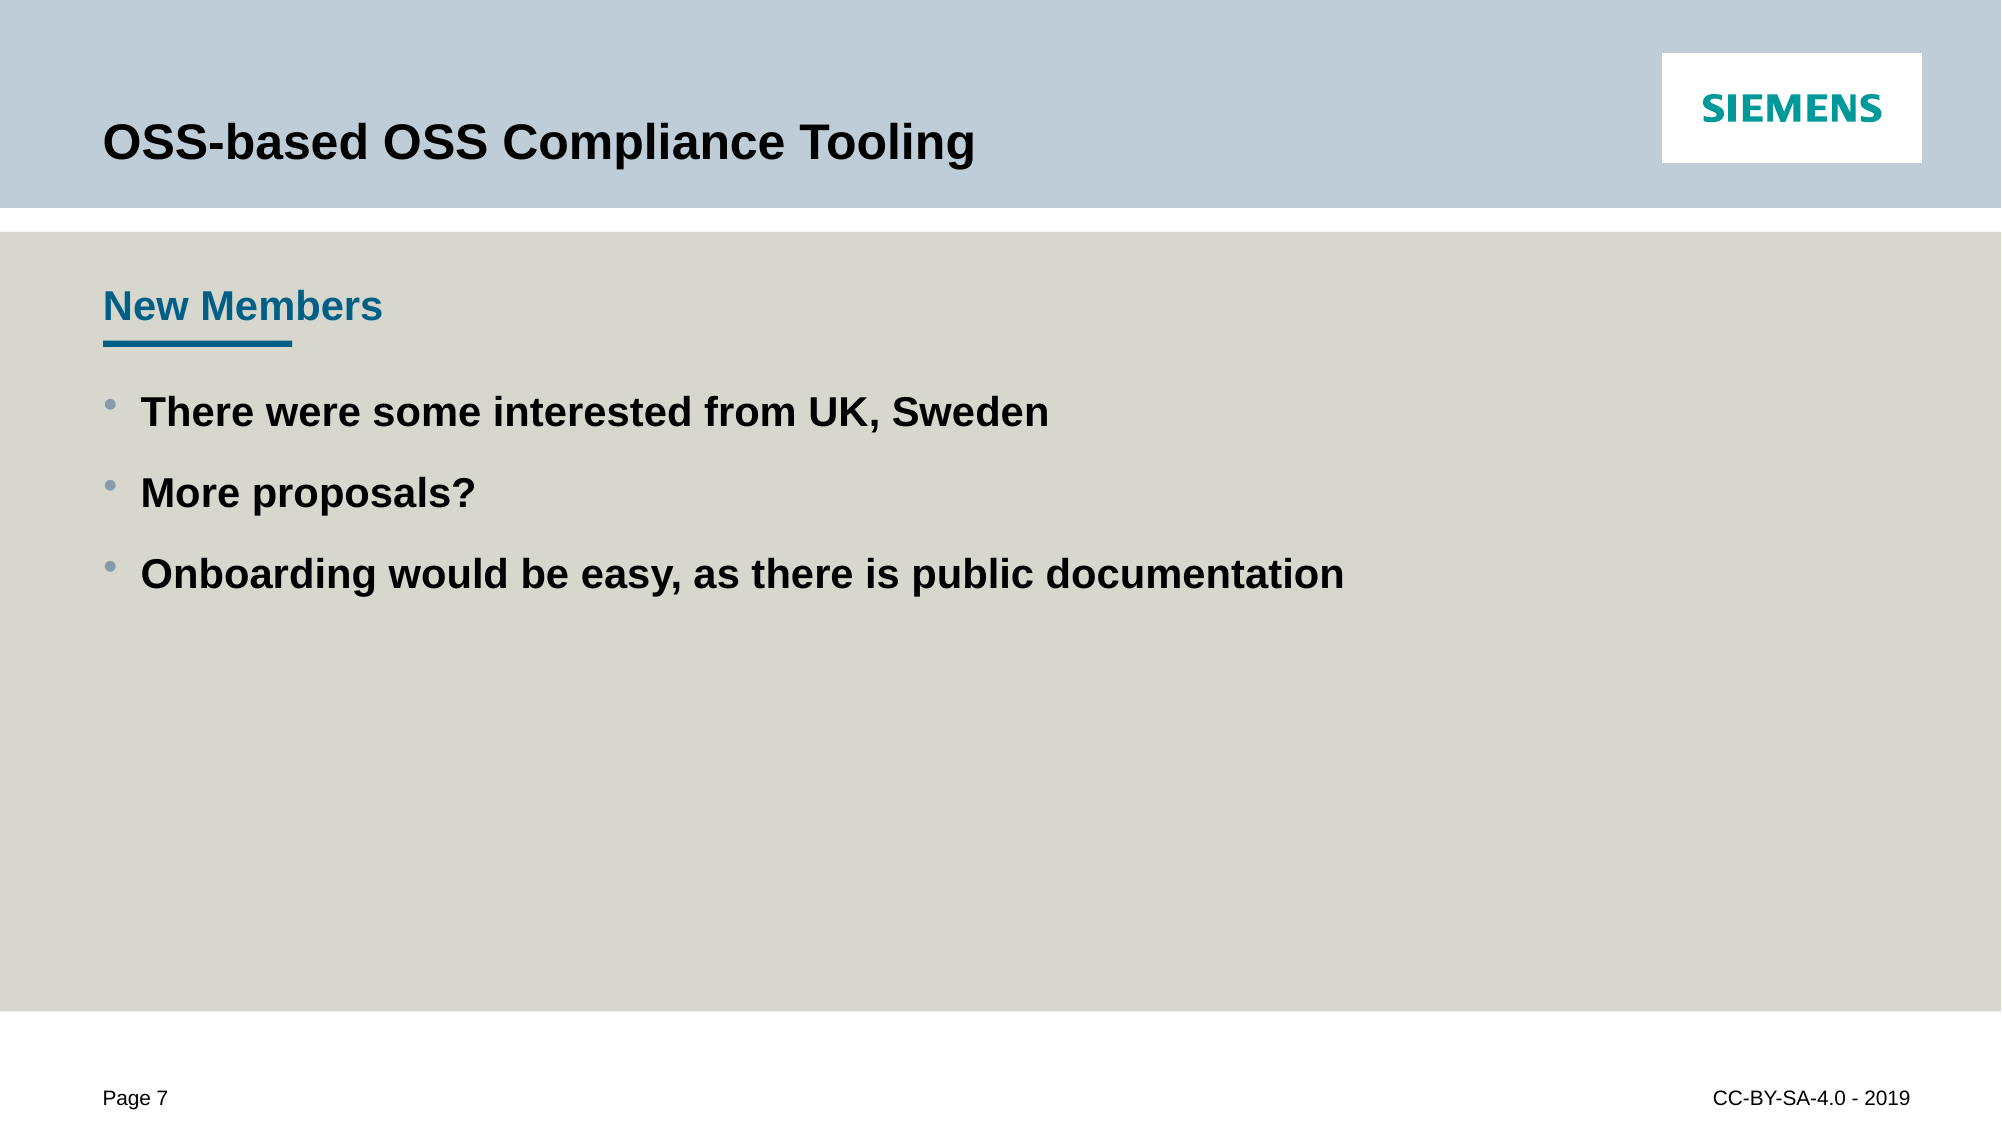

# OSS-based OSS Compliance Tooling
New Members
There were some interested from UK, Sweden
More proposals?
Onboarding would be easy, as there is public documentation